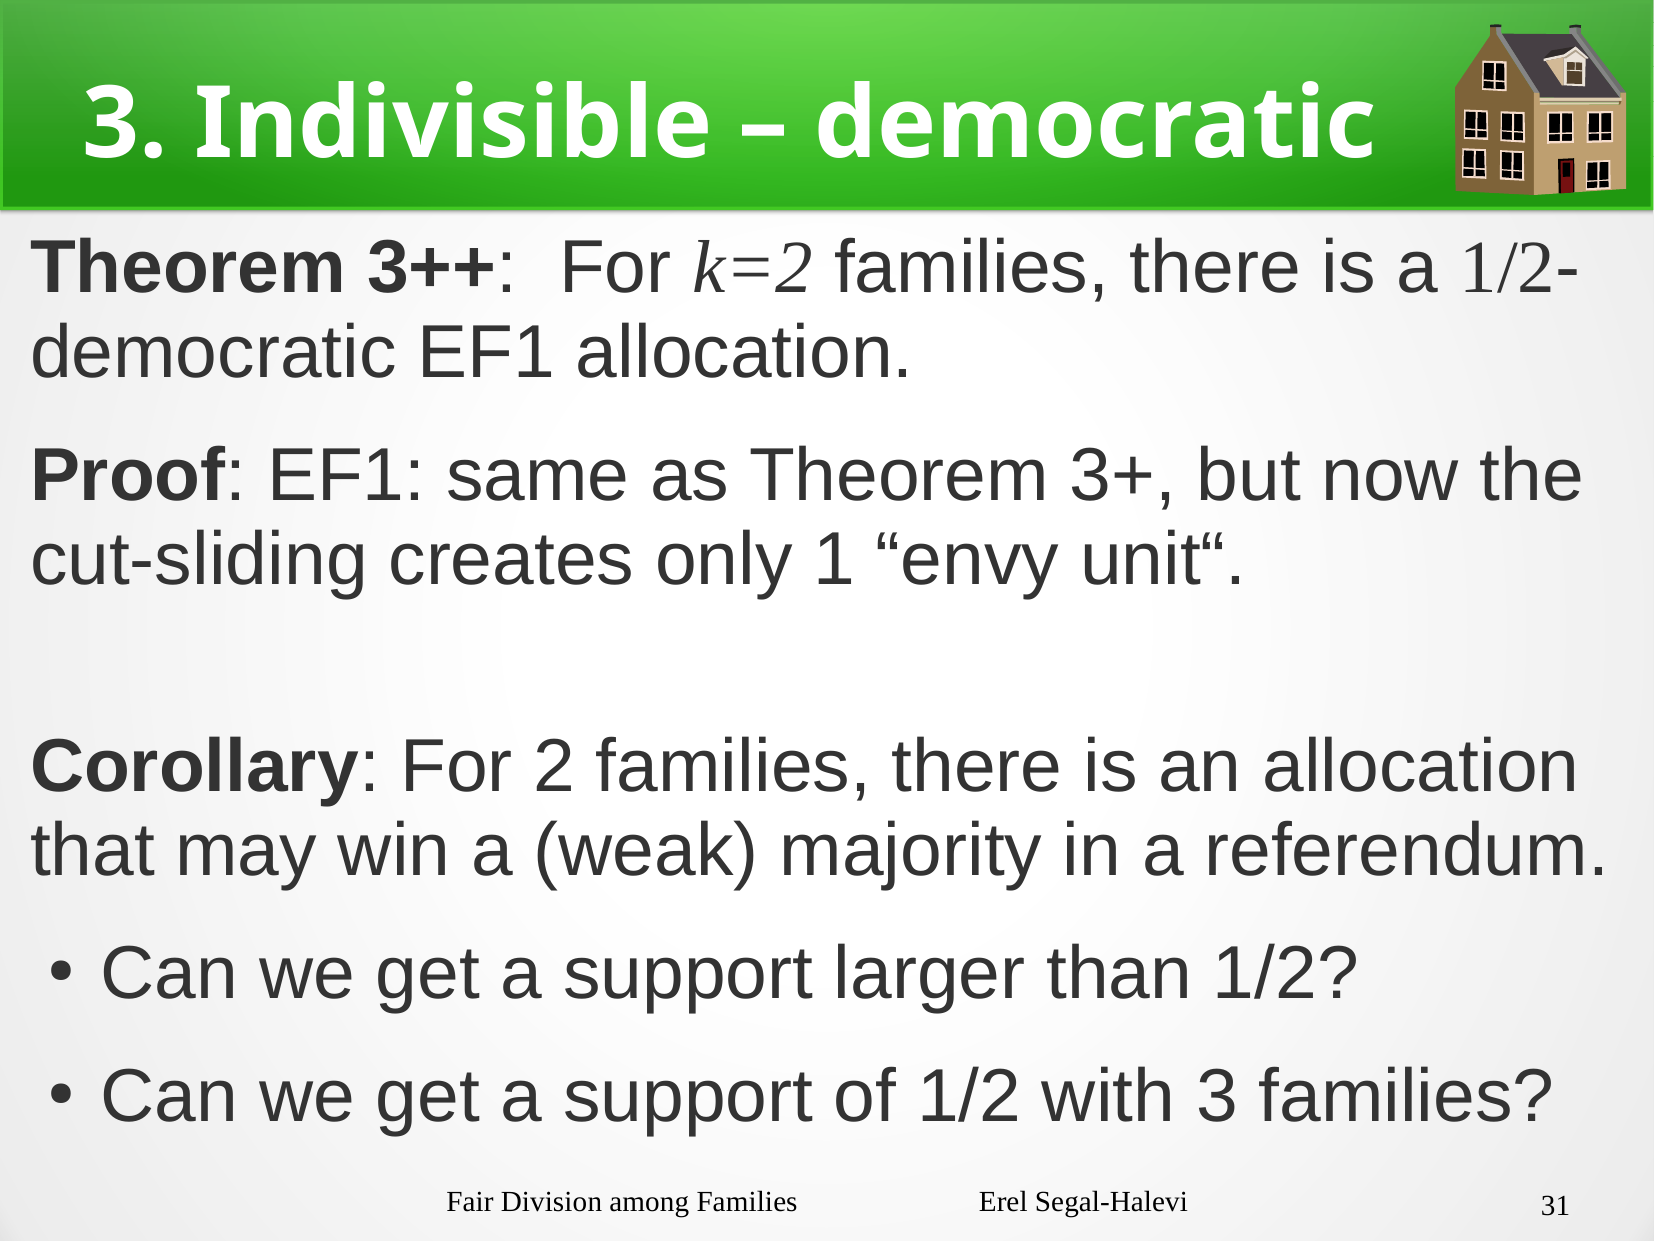

3. Indivisible – democratic
# Theorem 3++: For k=2 families, there is a 1/2-democratic EF1 allocation.
Proof: EF1: same as Theorem 3+, but now the
cut-sliding creates only 1 “envy unit“.
Corollary: For 2 families, there is an allocation that may win a (weak) majority in a referendum.
Can we get a support larger than 1/2?
Can we get a support of 1/2 with 3 families?
Fair Division among Families Erel Segal-Halevi
31